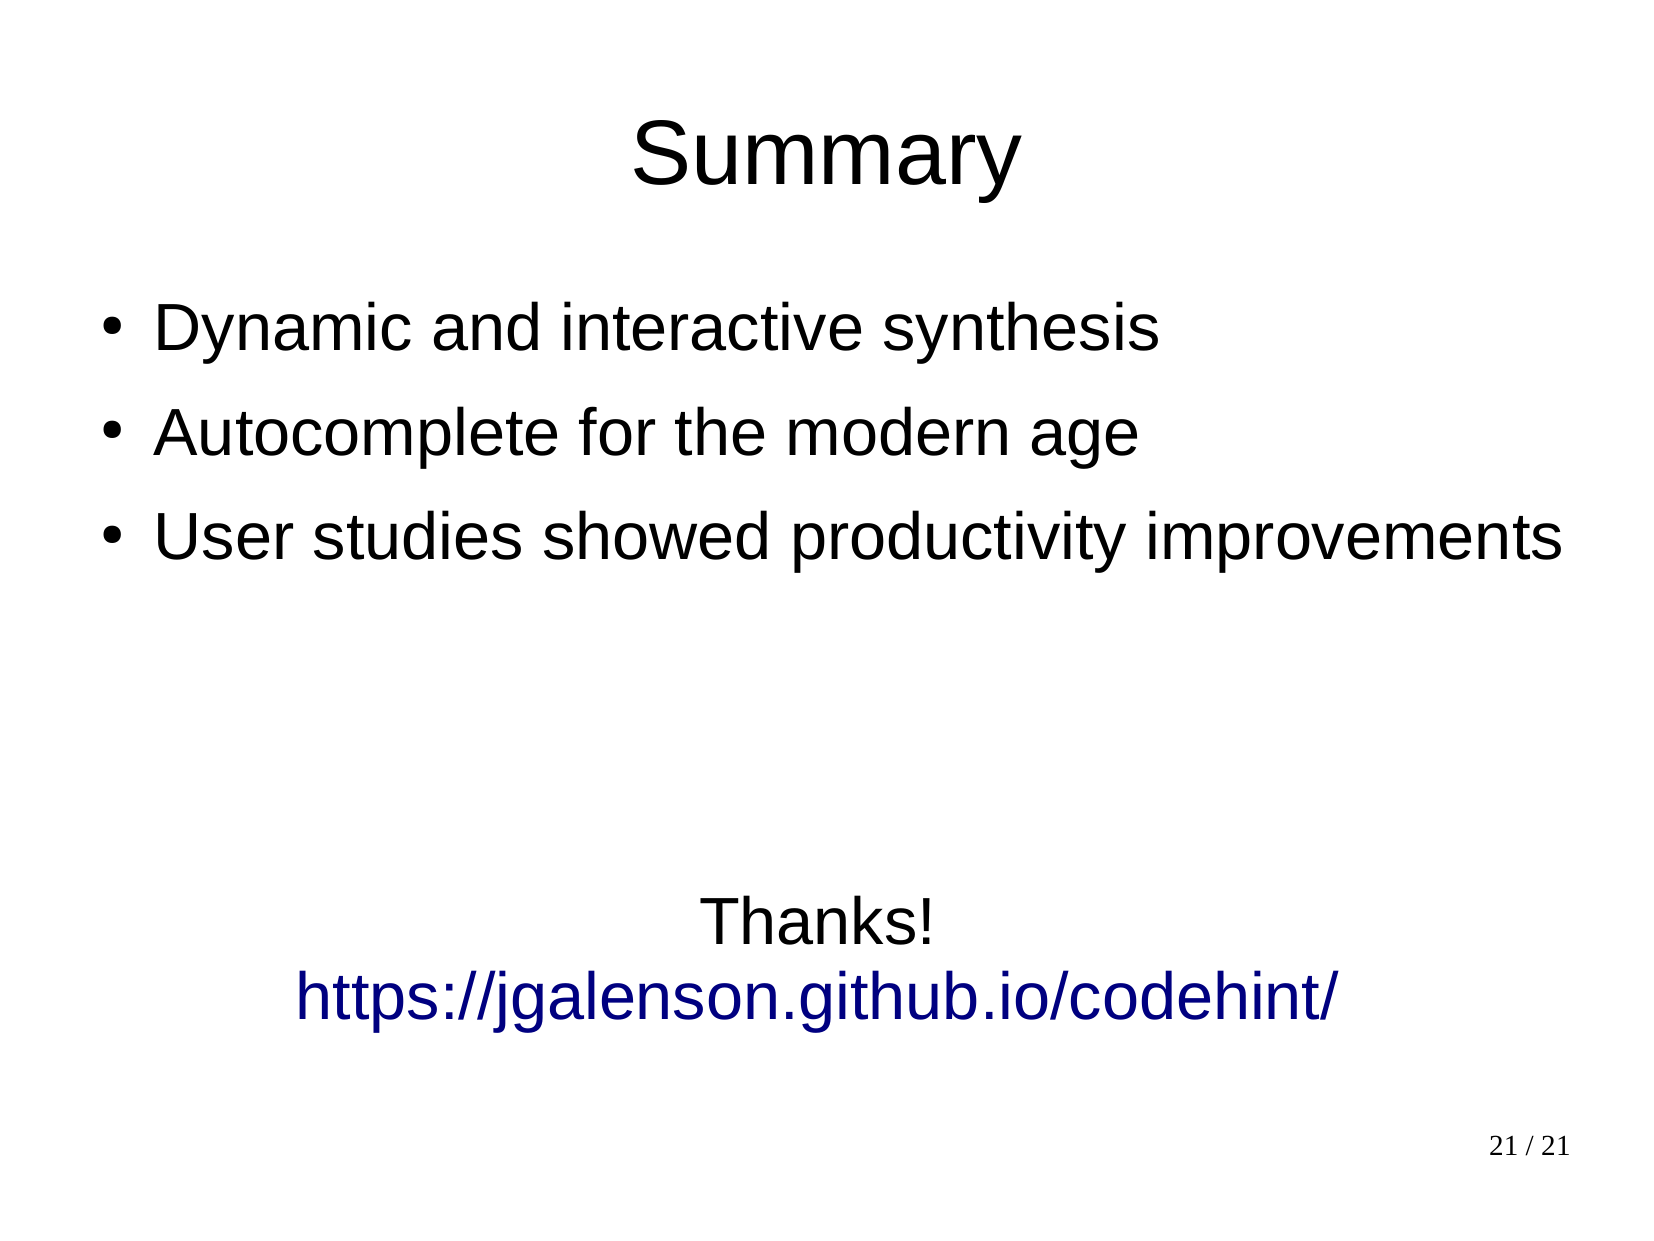

# Summary
Dynamic and interactive synthesis
Autocomplete for the modern age
User studies showed productivity improvements
Thanks!
https://jgalenson.github.io/codehint/
21